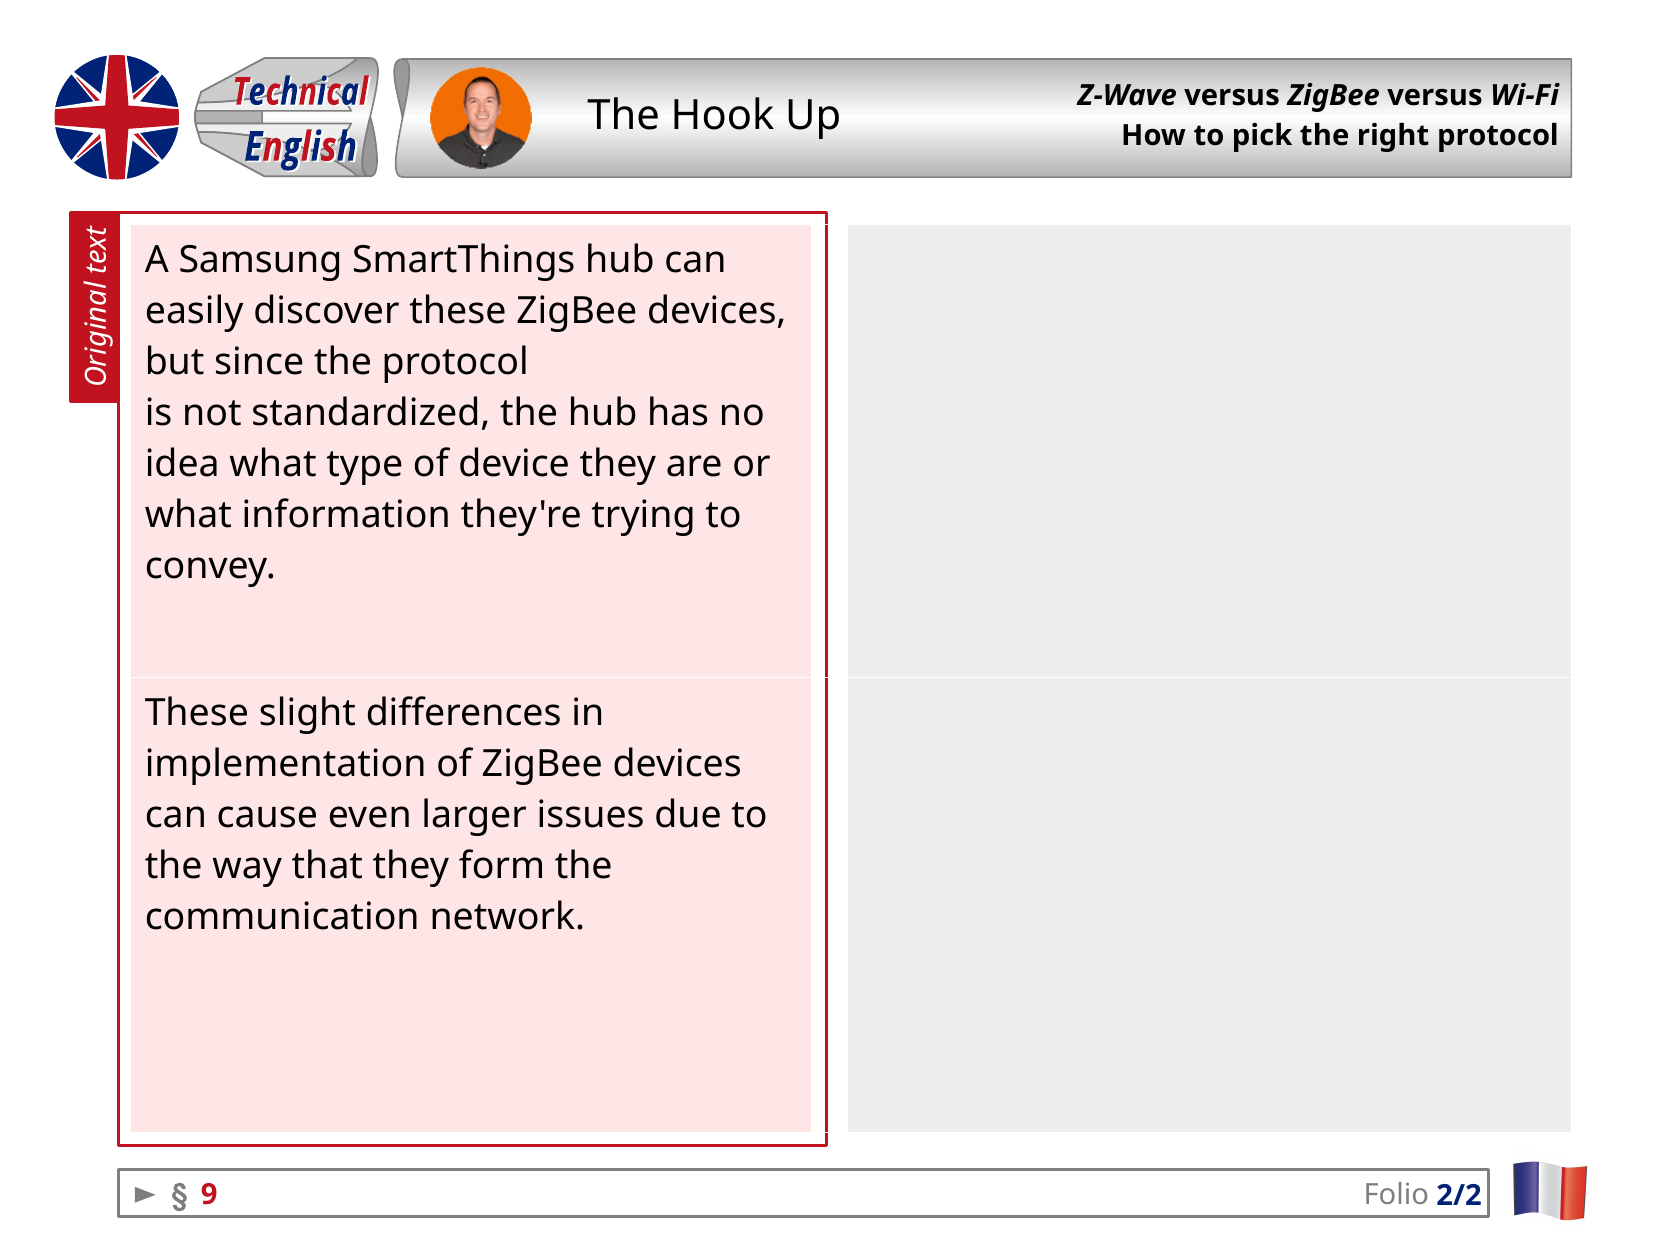

#
| A Samsung SmartThings hub can easily discover these ZigBee devices, but since the protocol is not standardized, the hub has no idea what type of device they are or what information they're trying to convey. | | |
| --- | --- | --- |
| These slight differences in implementation of ZigBee devices can cause even larger issues due to the way that they form the communication network. | | |
9
2/2